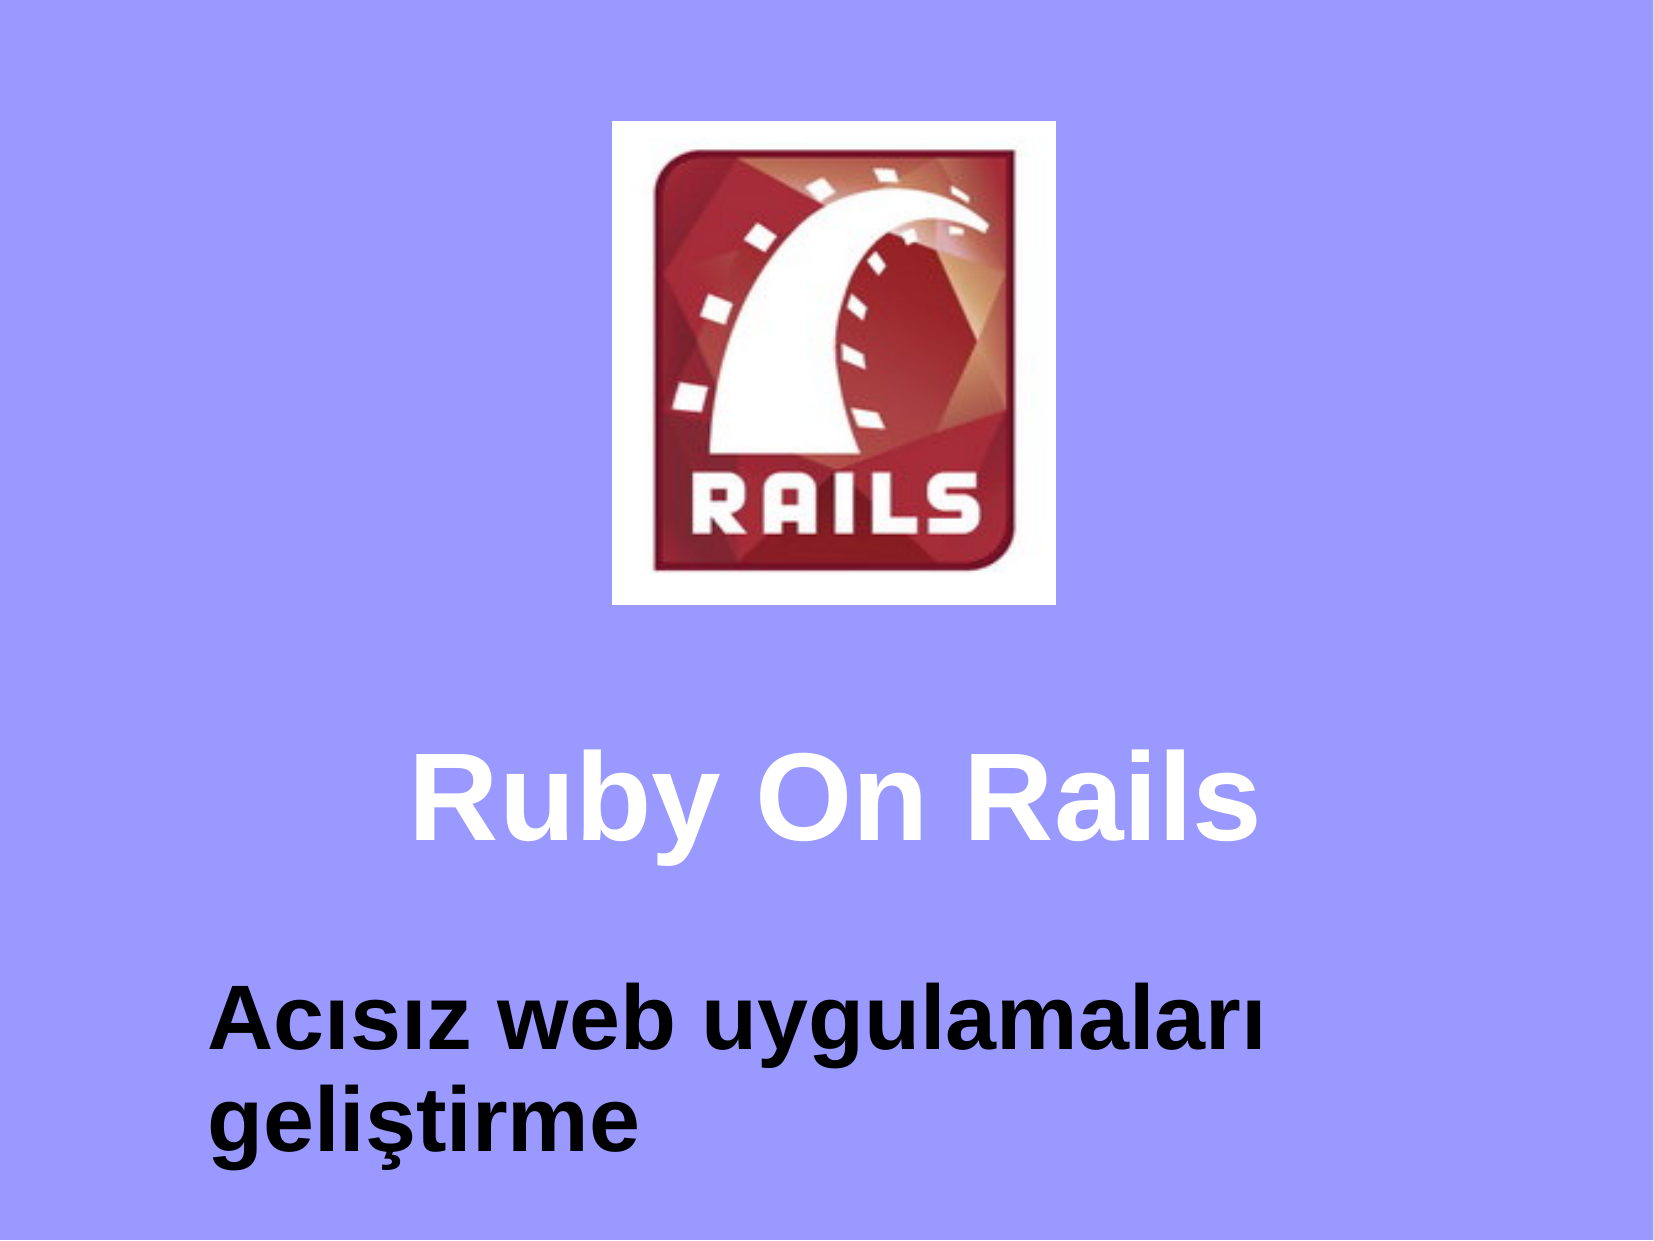

# Ruby On Rails
Acısız web uygulamaları geliştirme